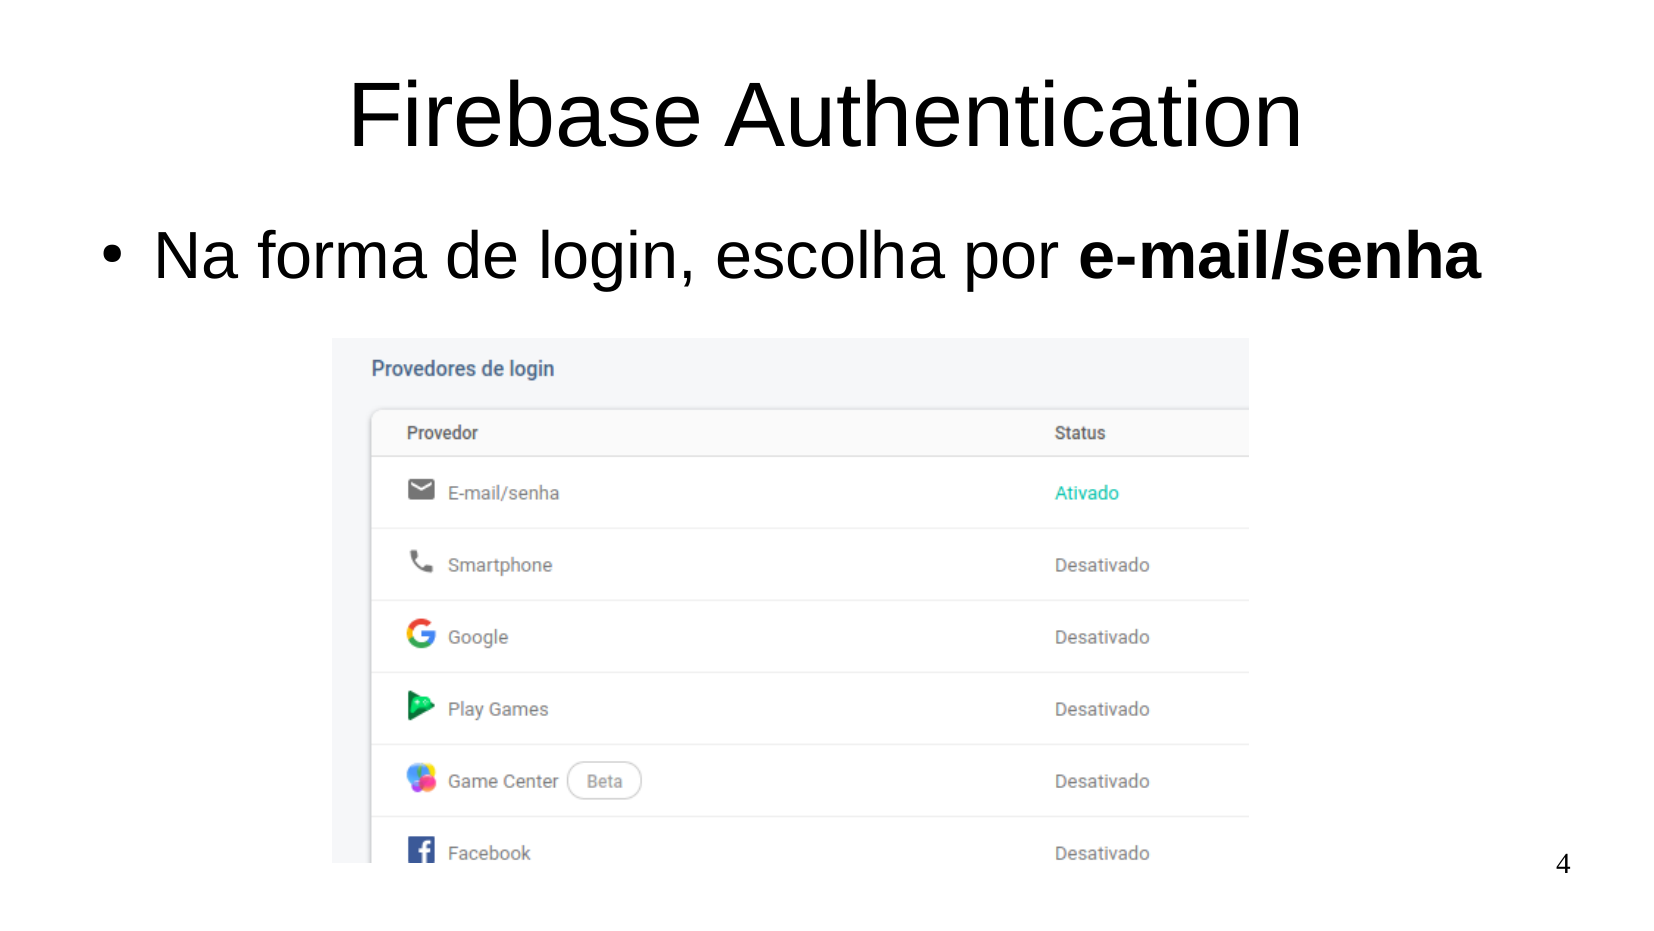

# Firebase Authentication
Na forma de login, escolha por e-mail/senha
4